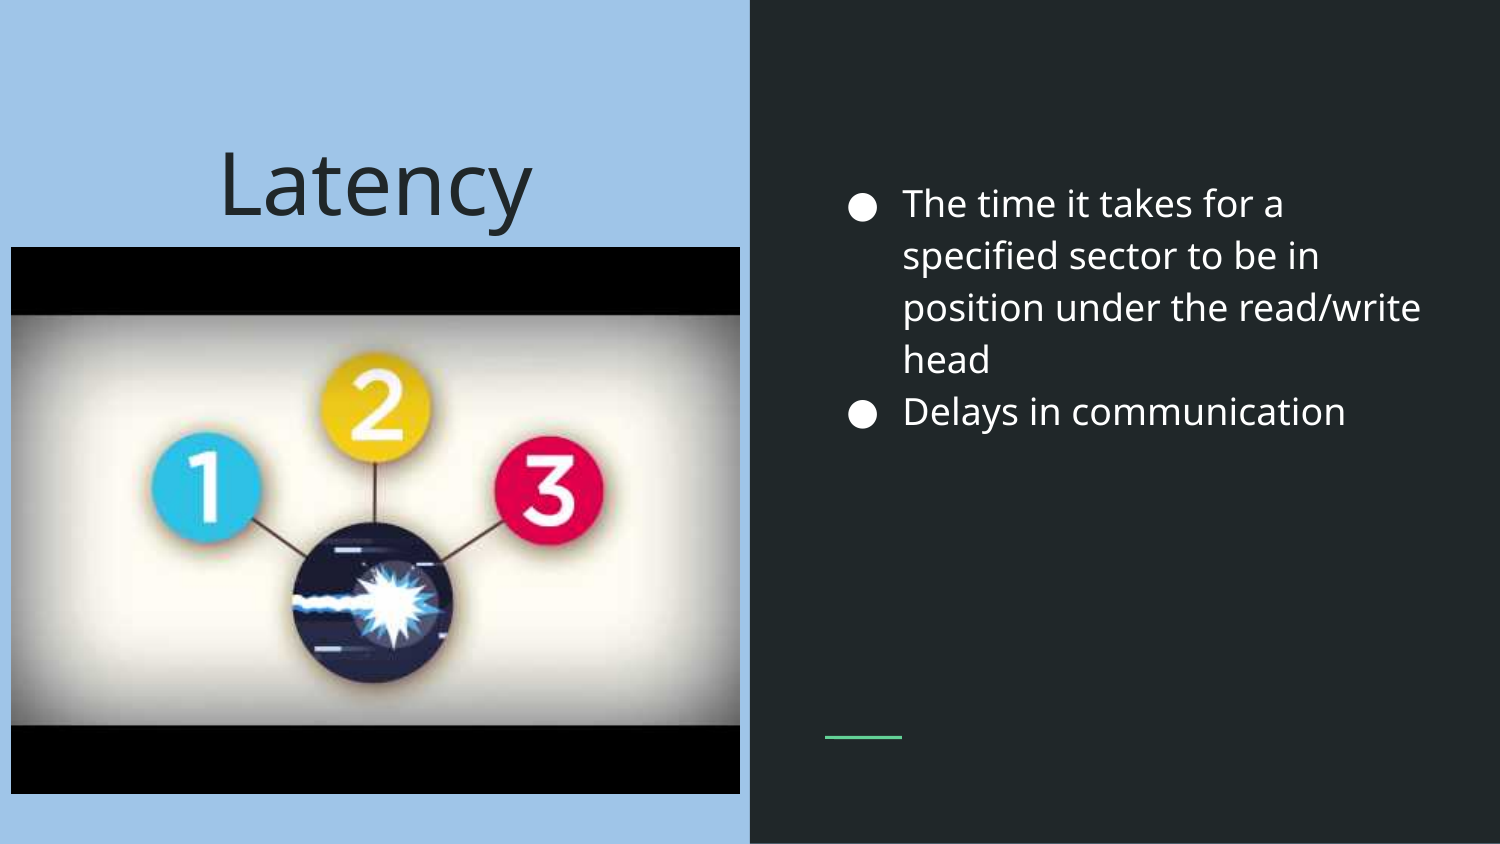

# Latency
The time it takes for a specified sector to be in position under the read/write head
Delays in communication